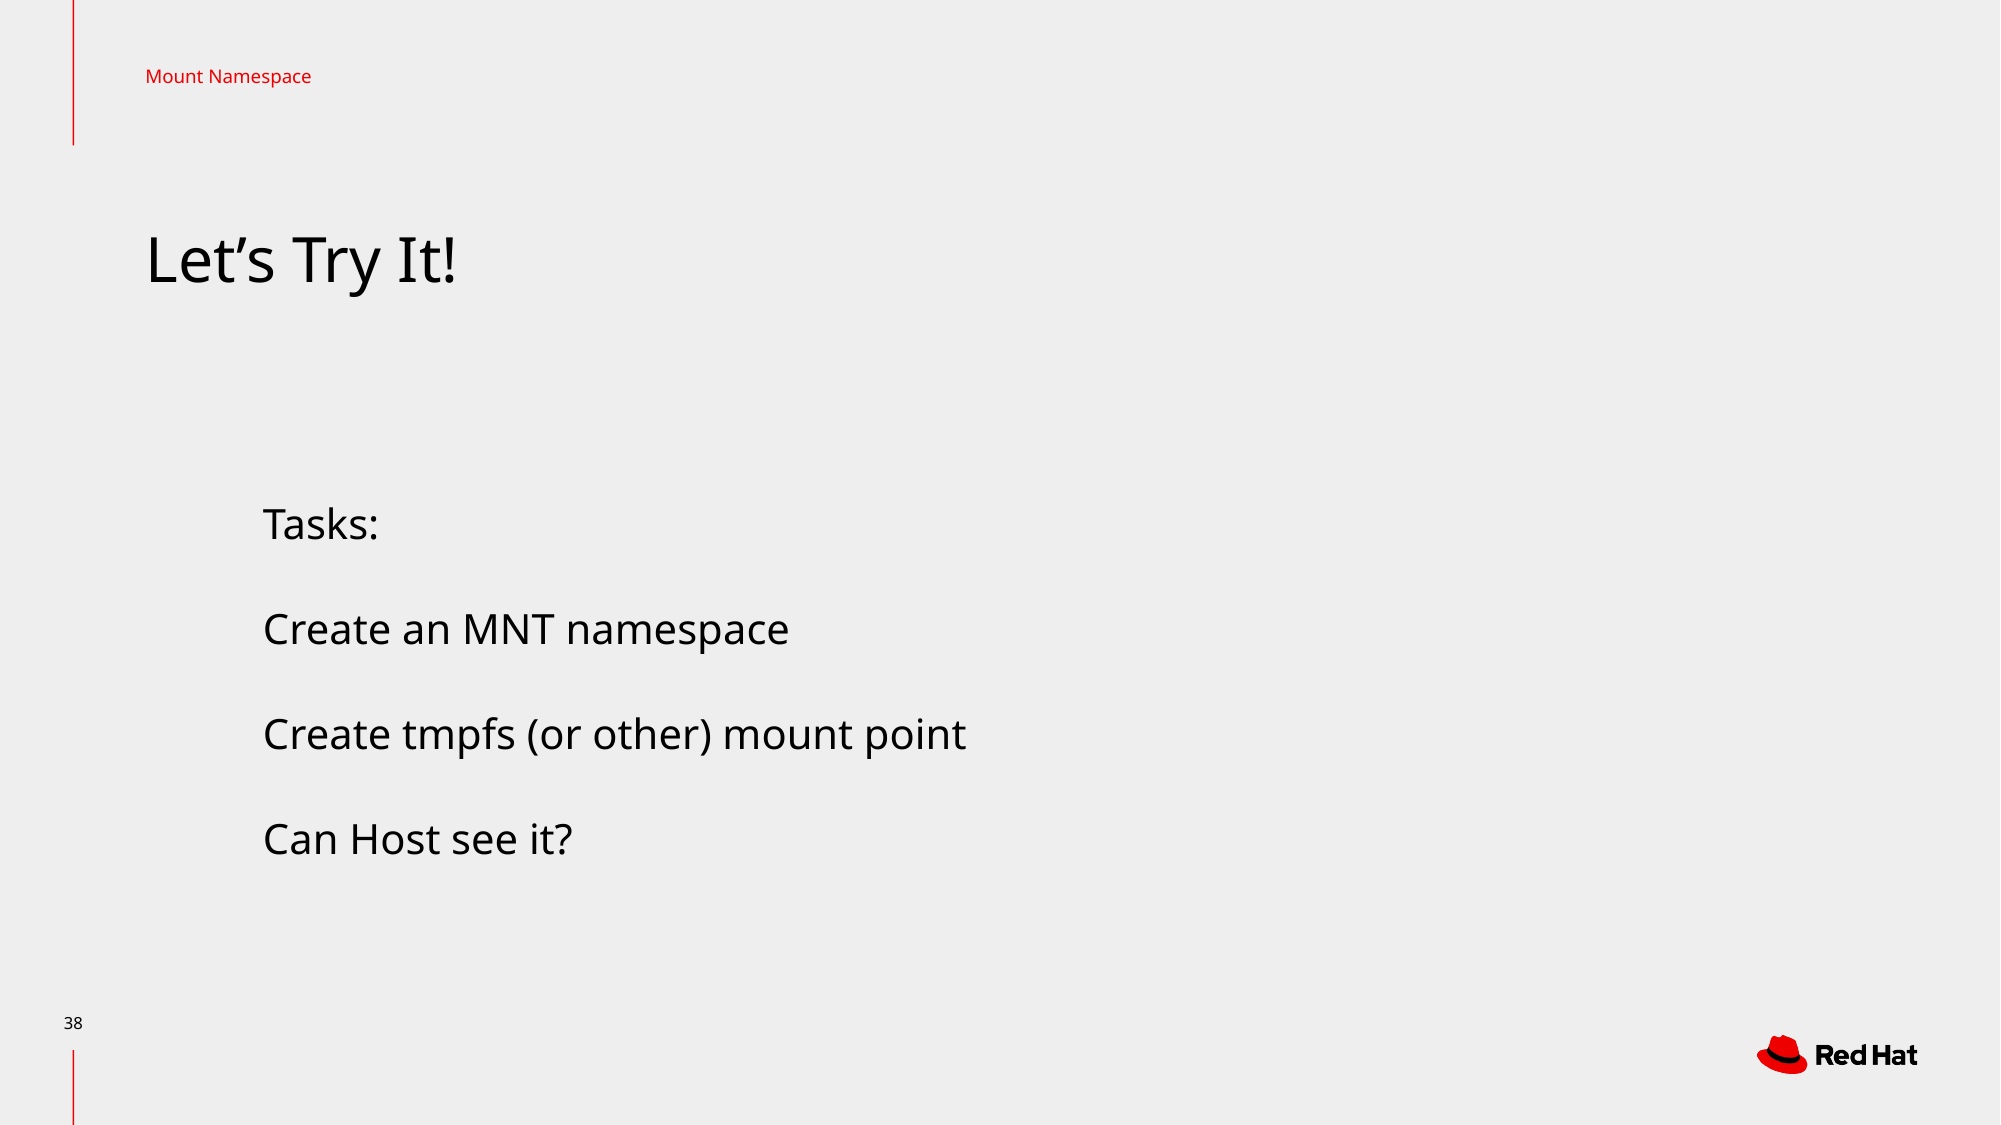

# Mount Namespace
Let’s Try It!
Tasks:
Create an MNT namespace
Create tmpfs (or other) mount point
Can Host see it?